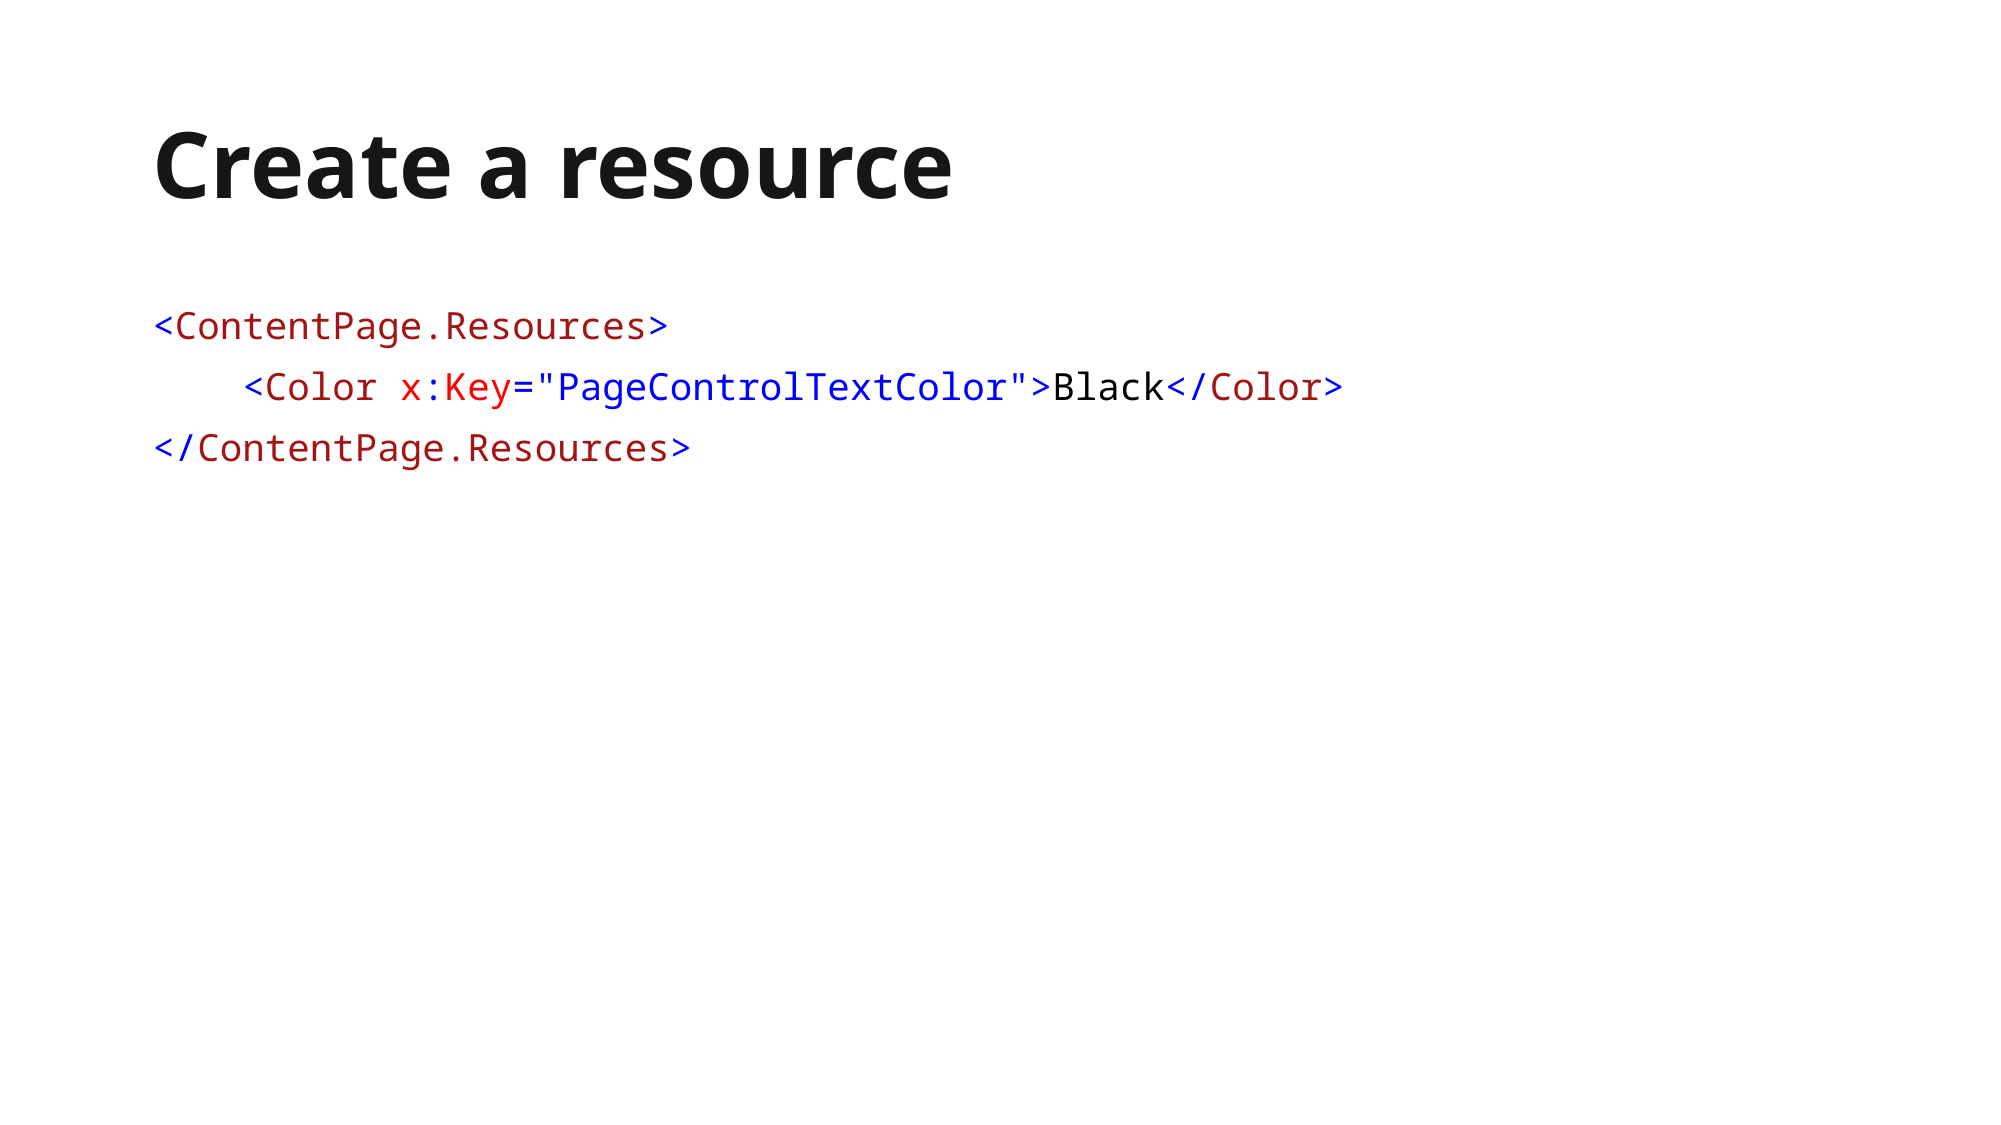

# Create a resource
<ContentPage.Resources>
 <Color x:Key="PageControlTextColor">Black</Color>
</ContentPage.Resources>